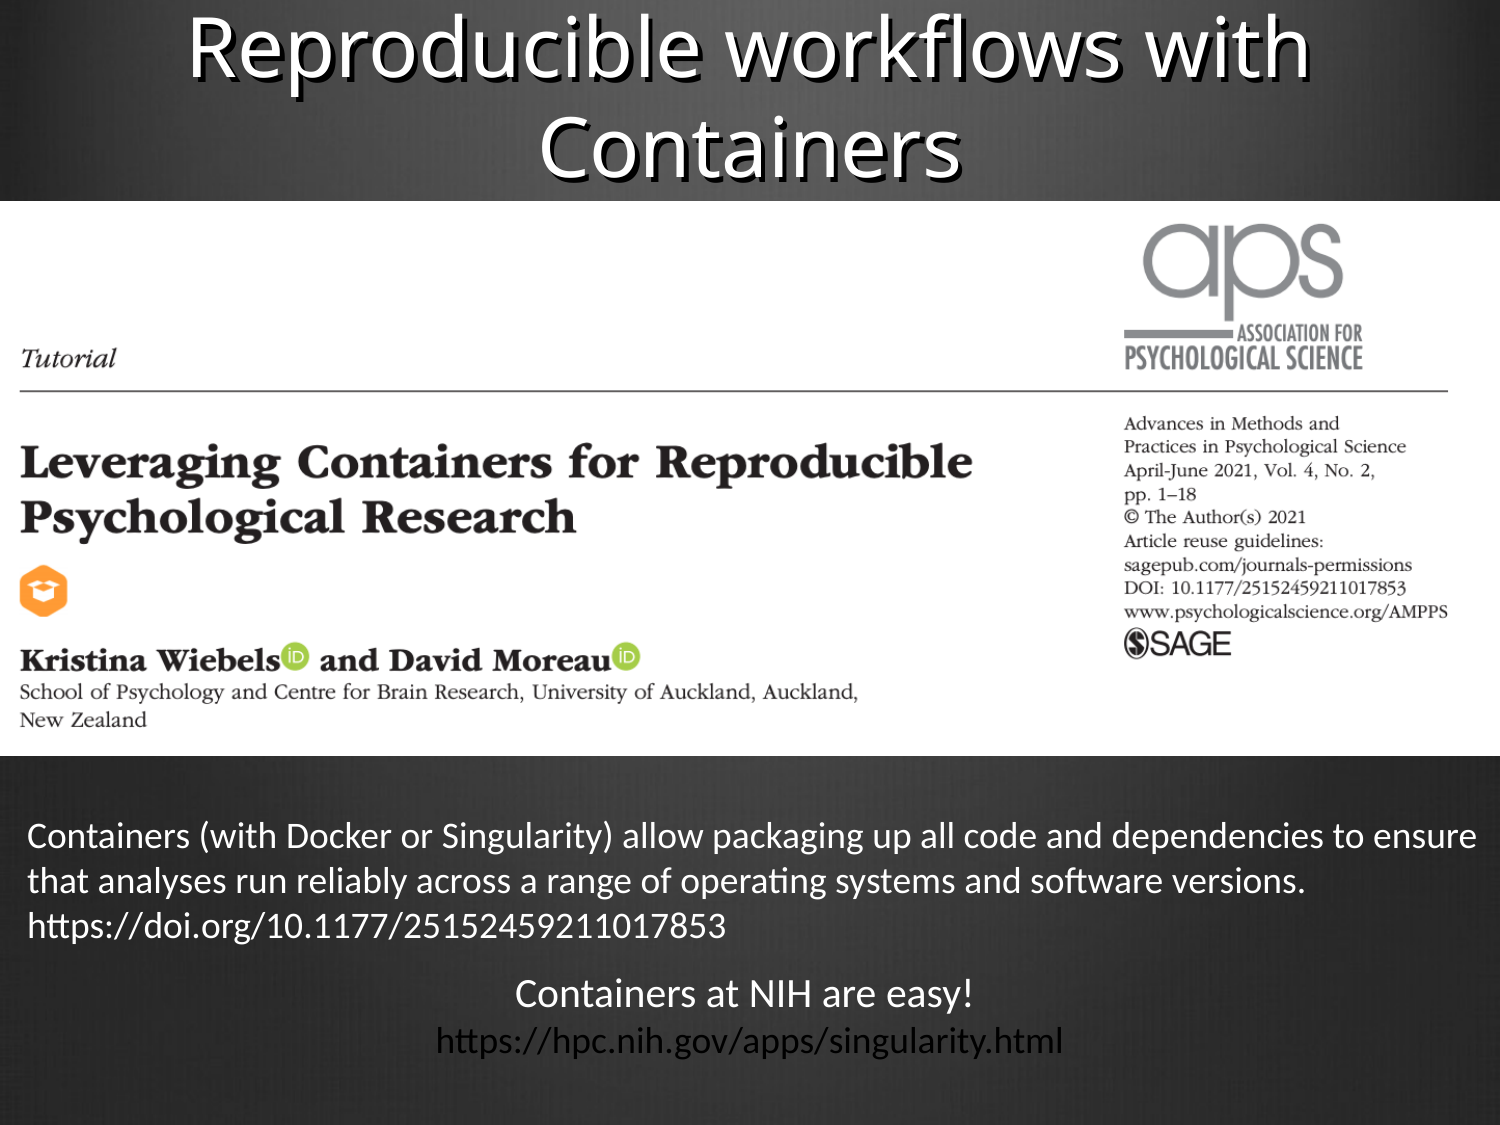

# Reproducible workflows with Containers
Containers (with Docker or Singularity) allow packaging up all code and dependencies to ensure that analyses run reliably across a range of operating systems and software versions.
https://doi.org/10.1177/25152459211017853
Containers at NIH are easy!
https://hpc.nih.gov/apps/singularity.html